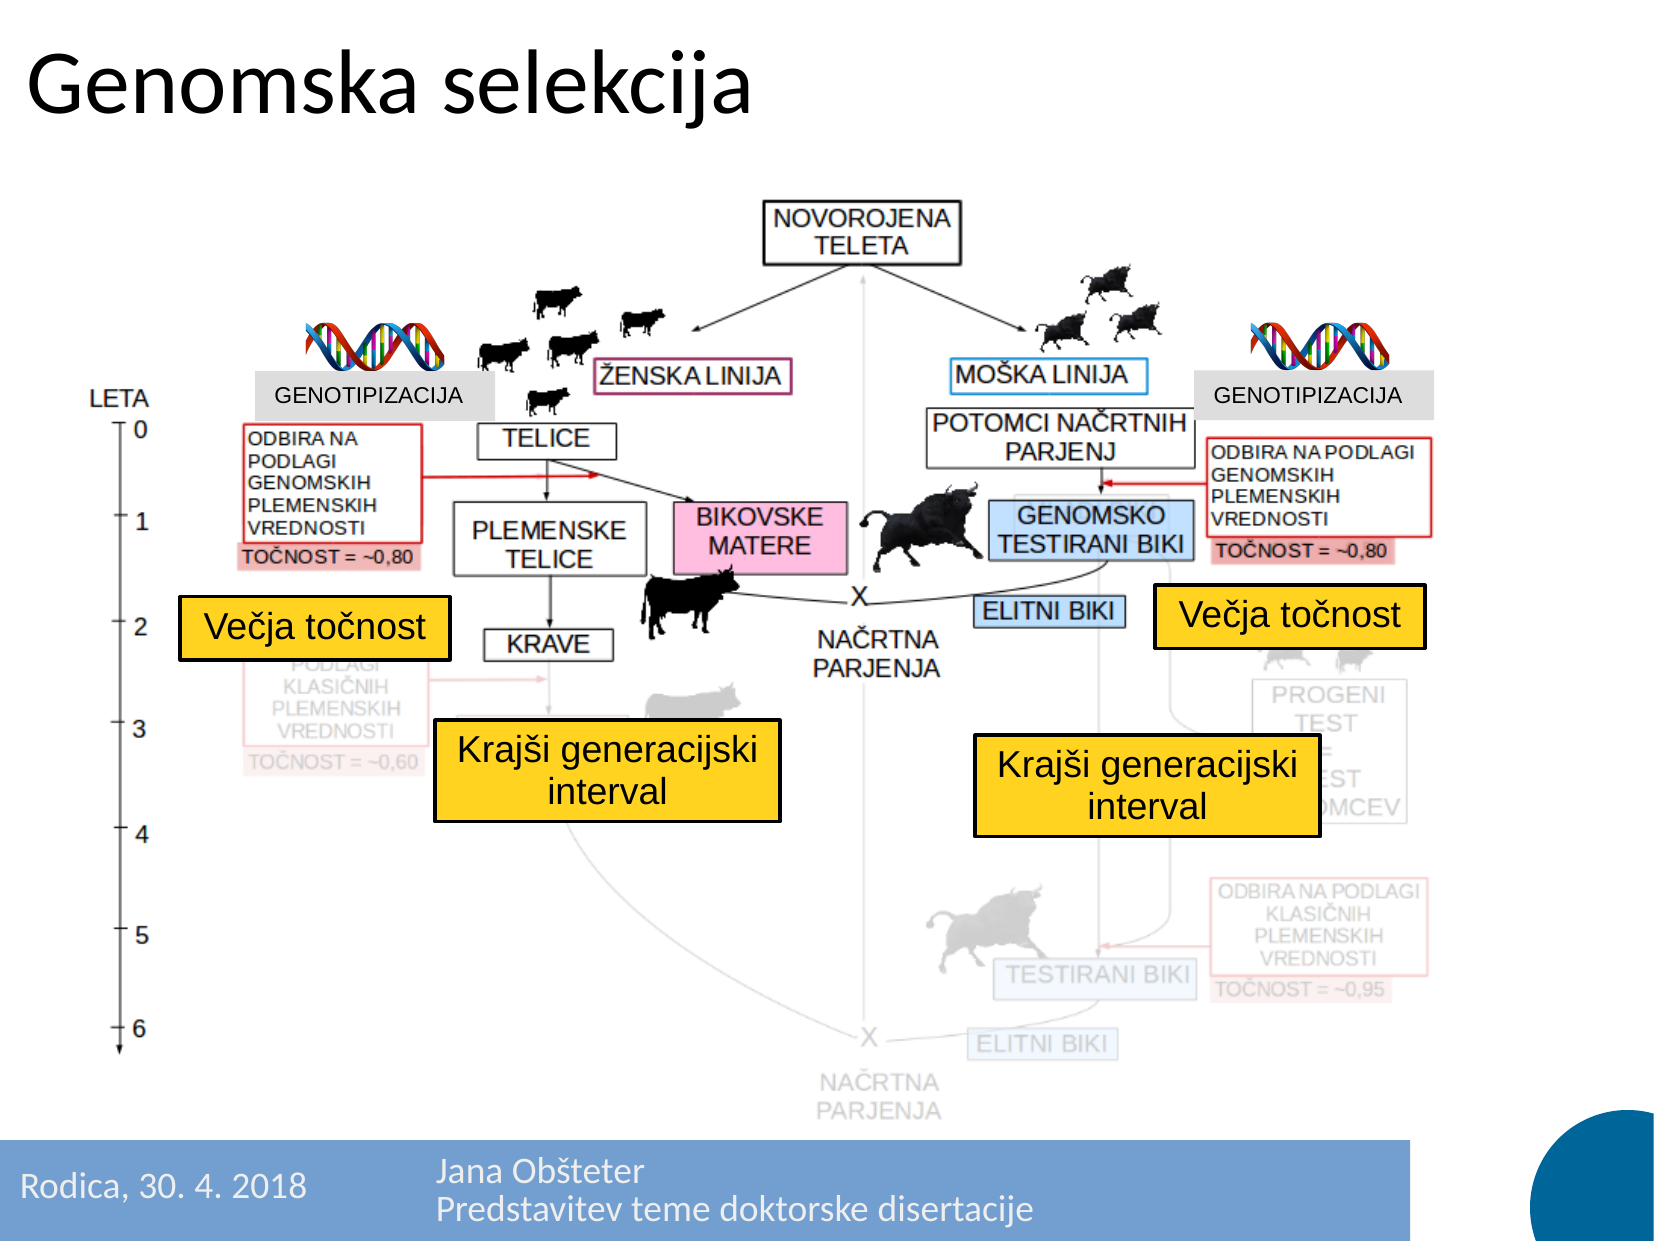

# Genomska selekcija
GENOTIPIZACIJA
GENOTIPIZACIJA
Večja točnost
Večja točnost
Krajši generacijski interval
Krajši generacijski interval